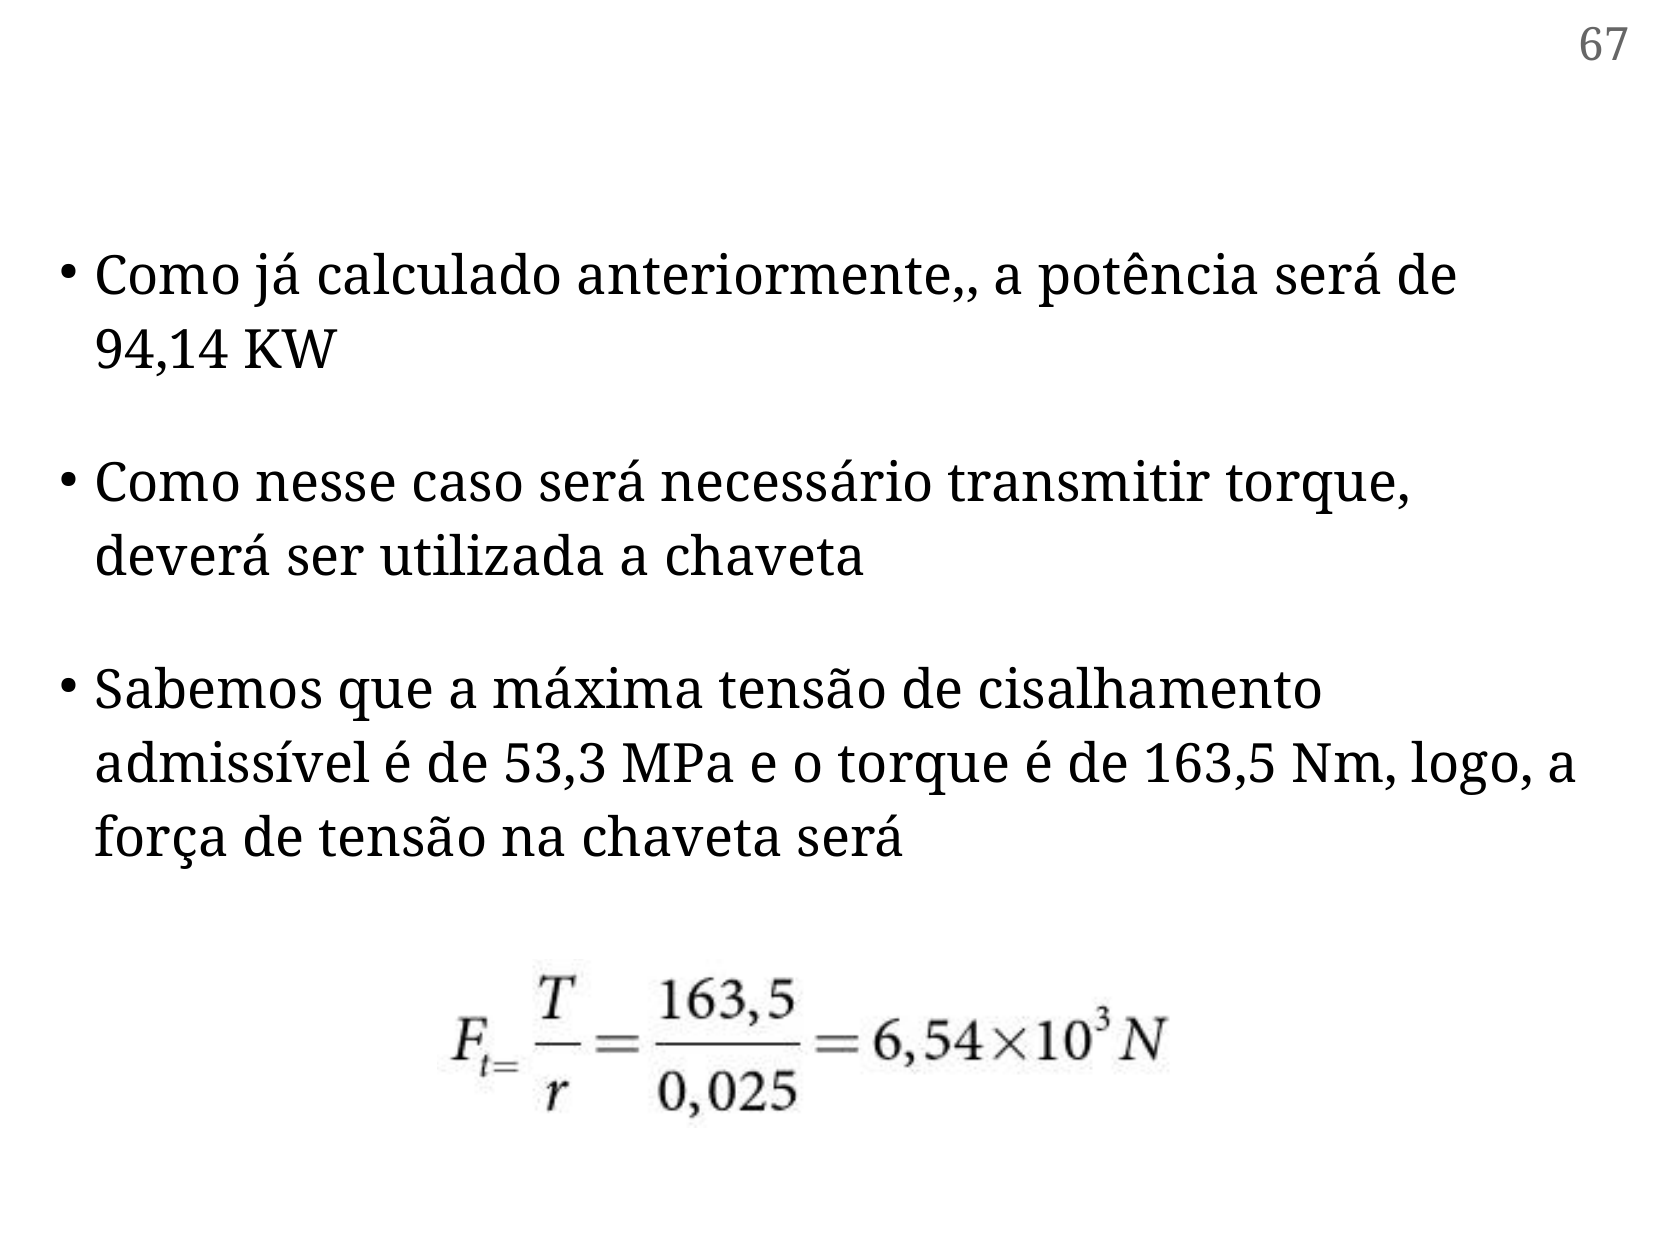

67
#
Como já calculado anteriormente,, a potência será de 94,14 KW
Como nesse caso será necessário transmitir torque, deverá ser utilizada a chaveta
Sabemos que a máxima tensão de cisalhamento admissível é de 53,3 MPa e o torque é de 163,5 Nm, logo, a força de tensão na chaveta será